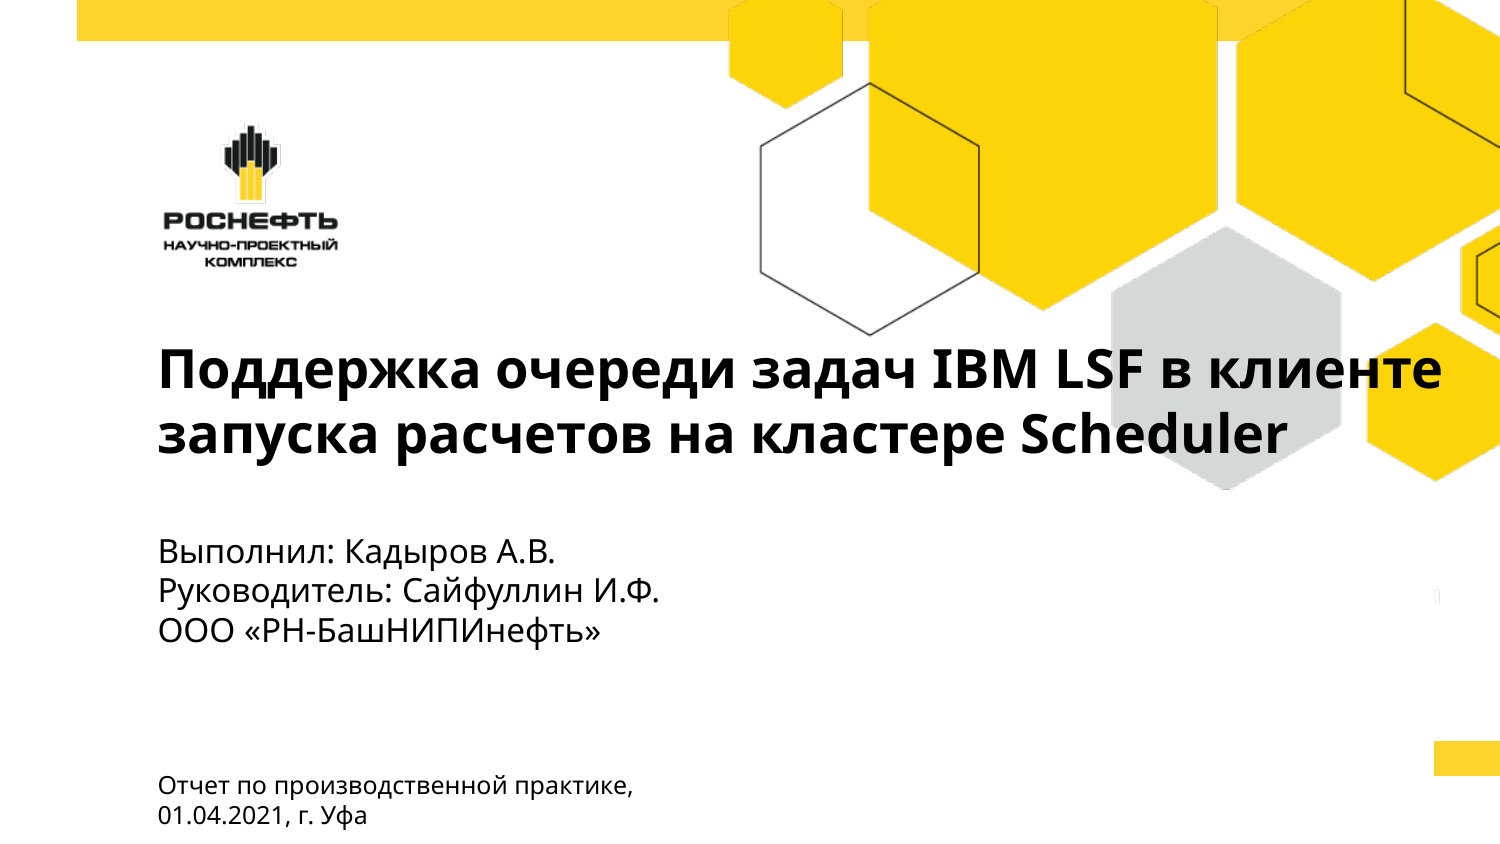

Поддержка очереди задач IBM LSF в клиенте запуска расчетов на кластере Scheduler
Выполнил: Кадыров А.В.
Руководитель: Сайфуллин И.Ф.
ООО «РН-БашНИПИнефть»
Отчет по производственной практике,
01.04.2021, г. Уфа